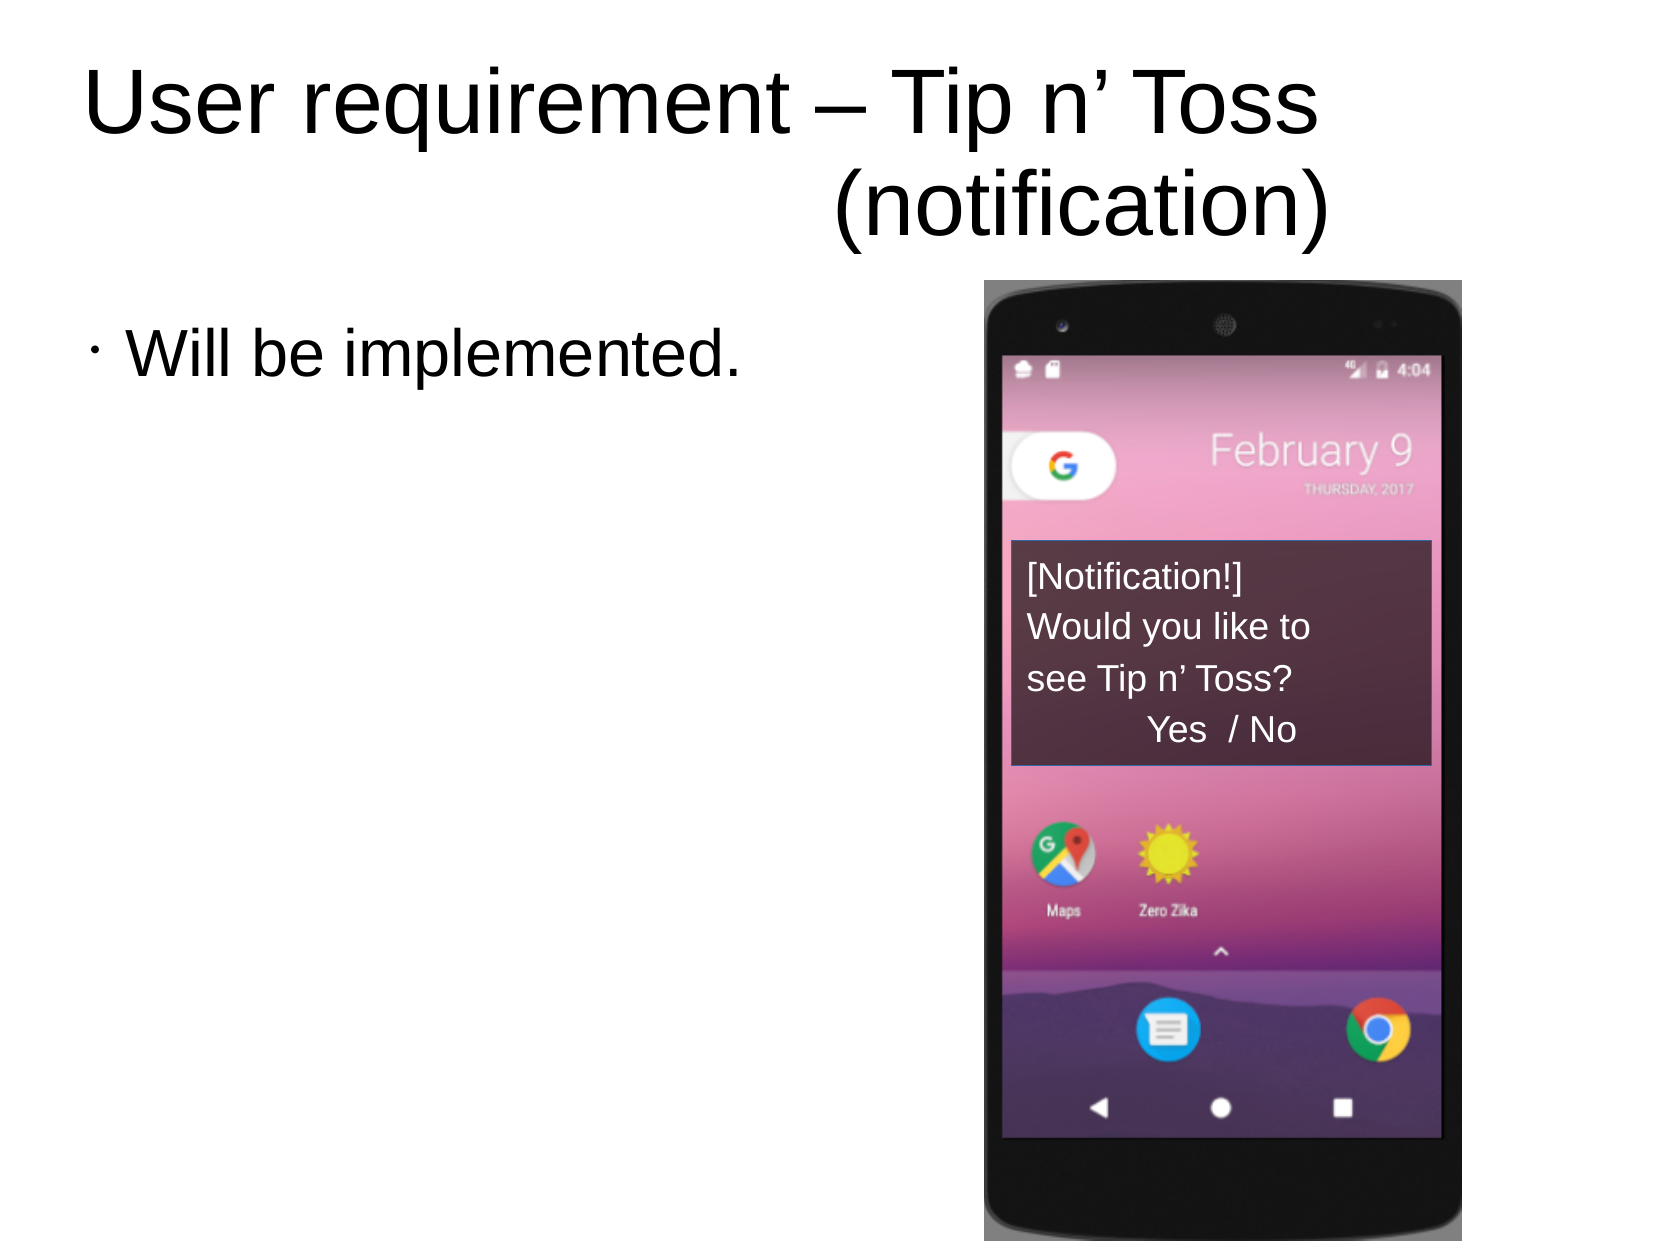

# User requirement – Tip n’ Toss (notification)
Will be implemented.
[Notification!]
Would you like to
see Tip n’ Toss?
Yes / No